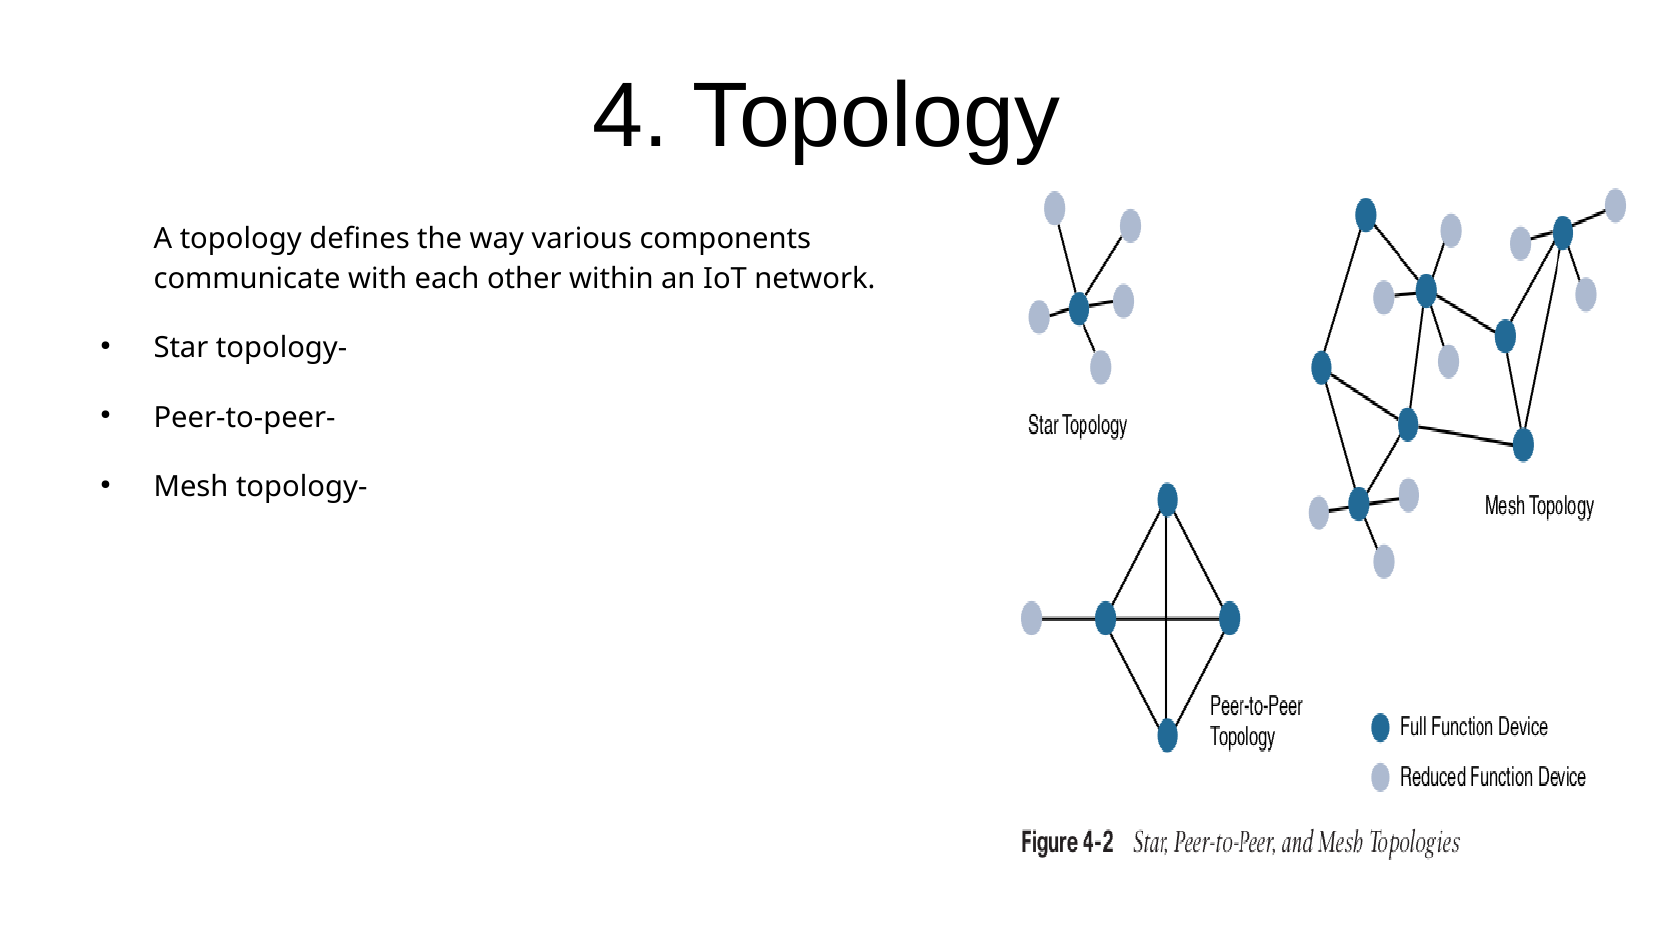

# 4. Topology
A topology defines the way various components communicate with each other within an IoT network.
Star topology-
Peer-to-peer-
Mesh topology-